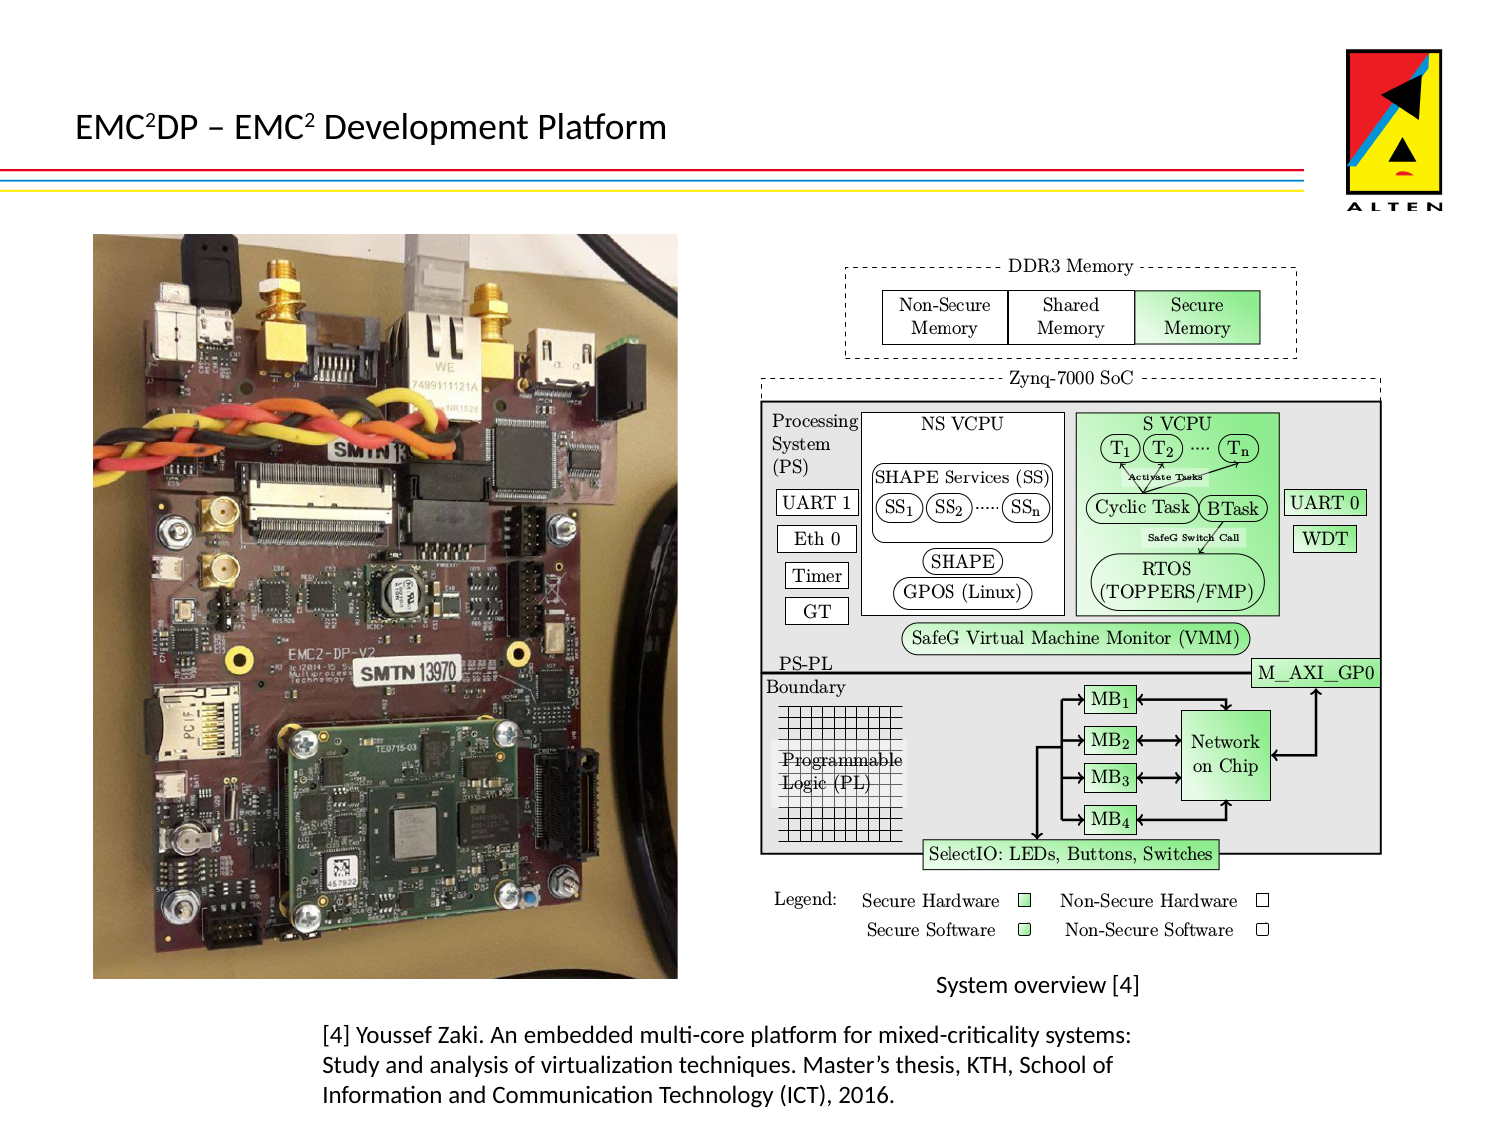

EMC2DP – EMC2 Development Platform
System overview [4]
[4] Youssef Zaki. An embedded multi-core platform for mixed-criticality systems: Study and analysis of virtualization techniques. Master’s thesis, KTH, School of Information and Communication Technology (ICT), 2016.